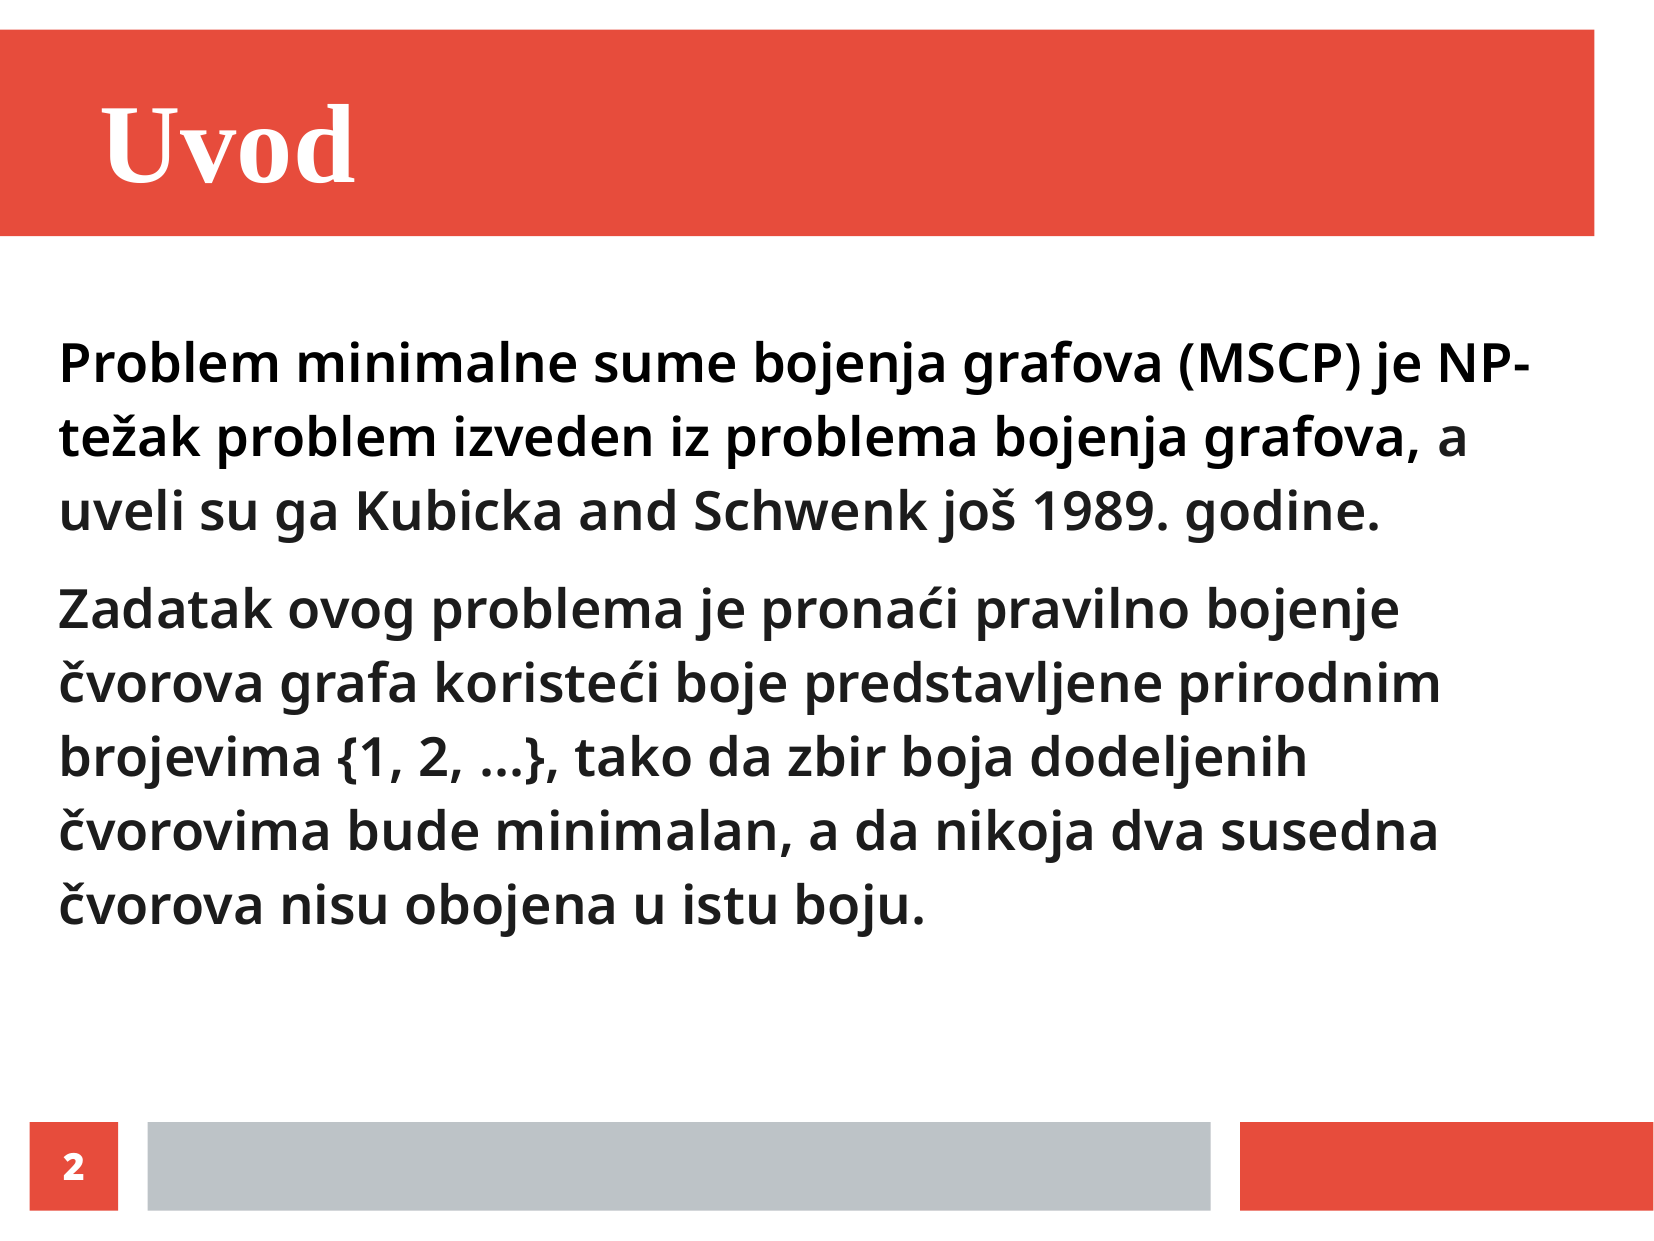

# Uvod
Problem minimalne sume bojenja grafova (MSCP) je NP-težak problem izveden iz problema bojenja grafova, a uveli su ga Kubicka and Schwenk još 1989. godine.
Zadatak ovog problema je pronaći pravilno bojenje čvorova grafa koristeći boje predstavljene prirodnim brojevima {1, 2, ...}, tako da zbir boja dodeljenih čvorovima bude minimalan, a da nikoja dva susedna čvorova nisu obojena u istu boju.
2